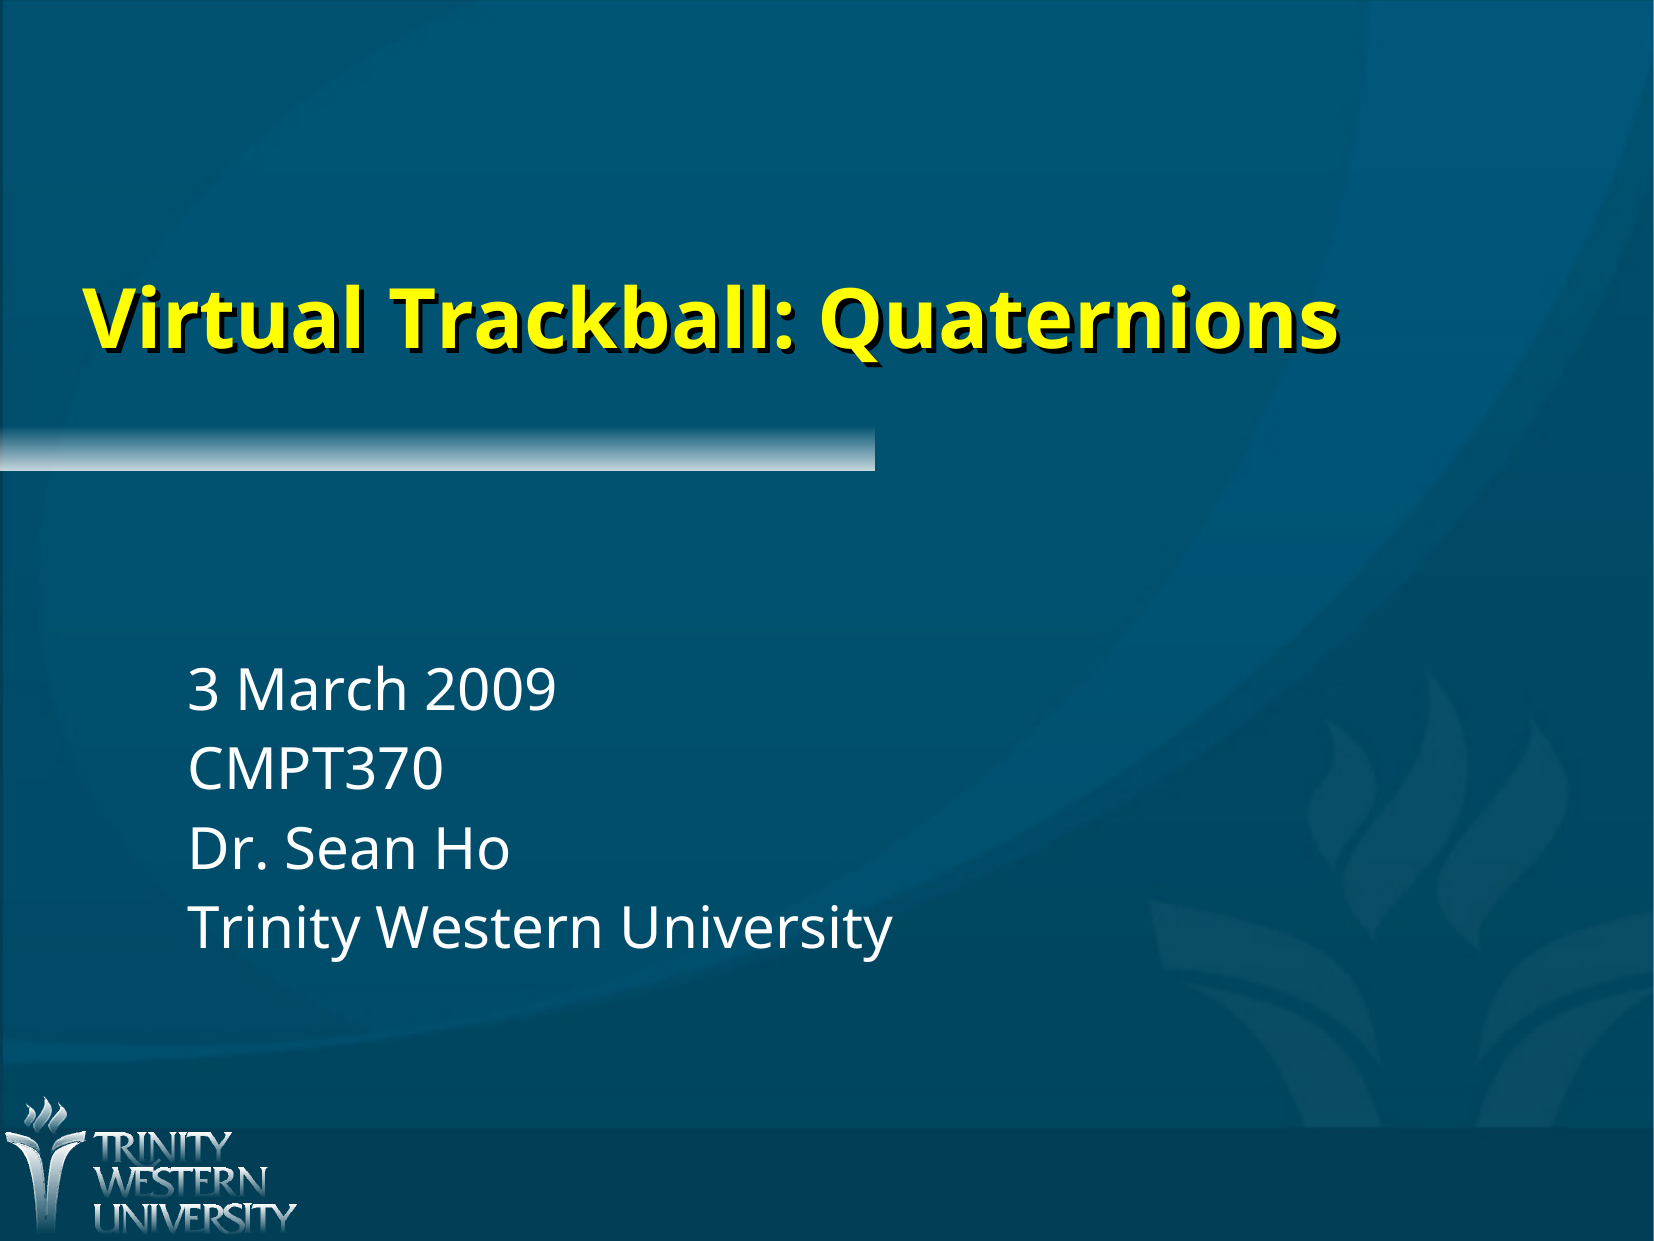

# Virtual Trackball: Quaternions
3 March 2009
CMPT370
Dr. Sean Ho
Trinity Western University